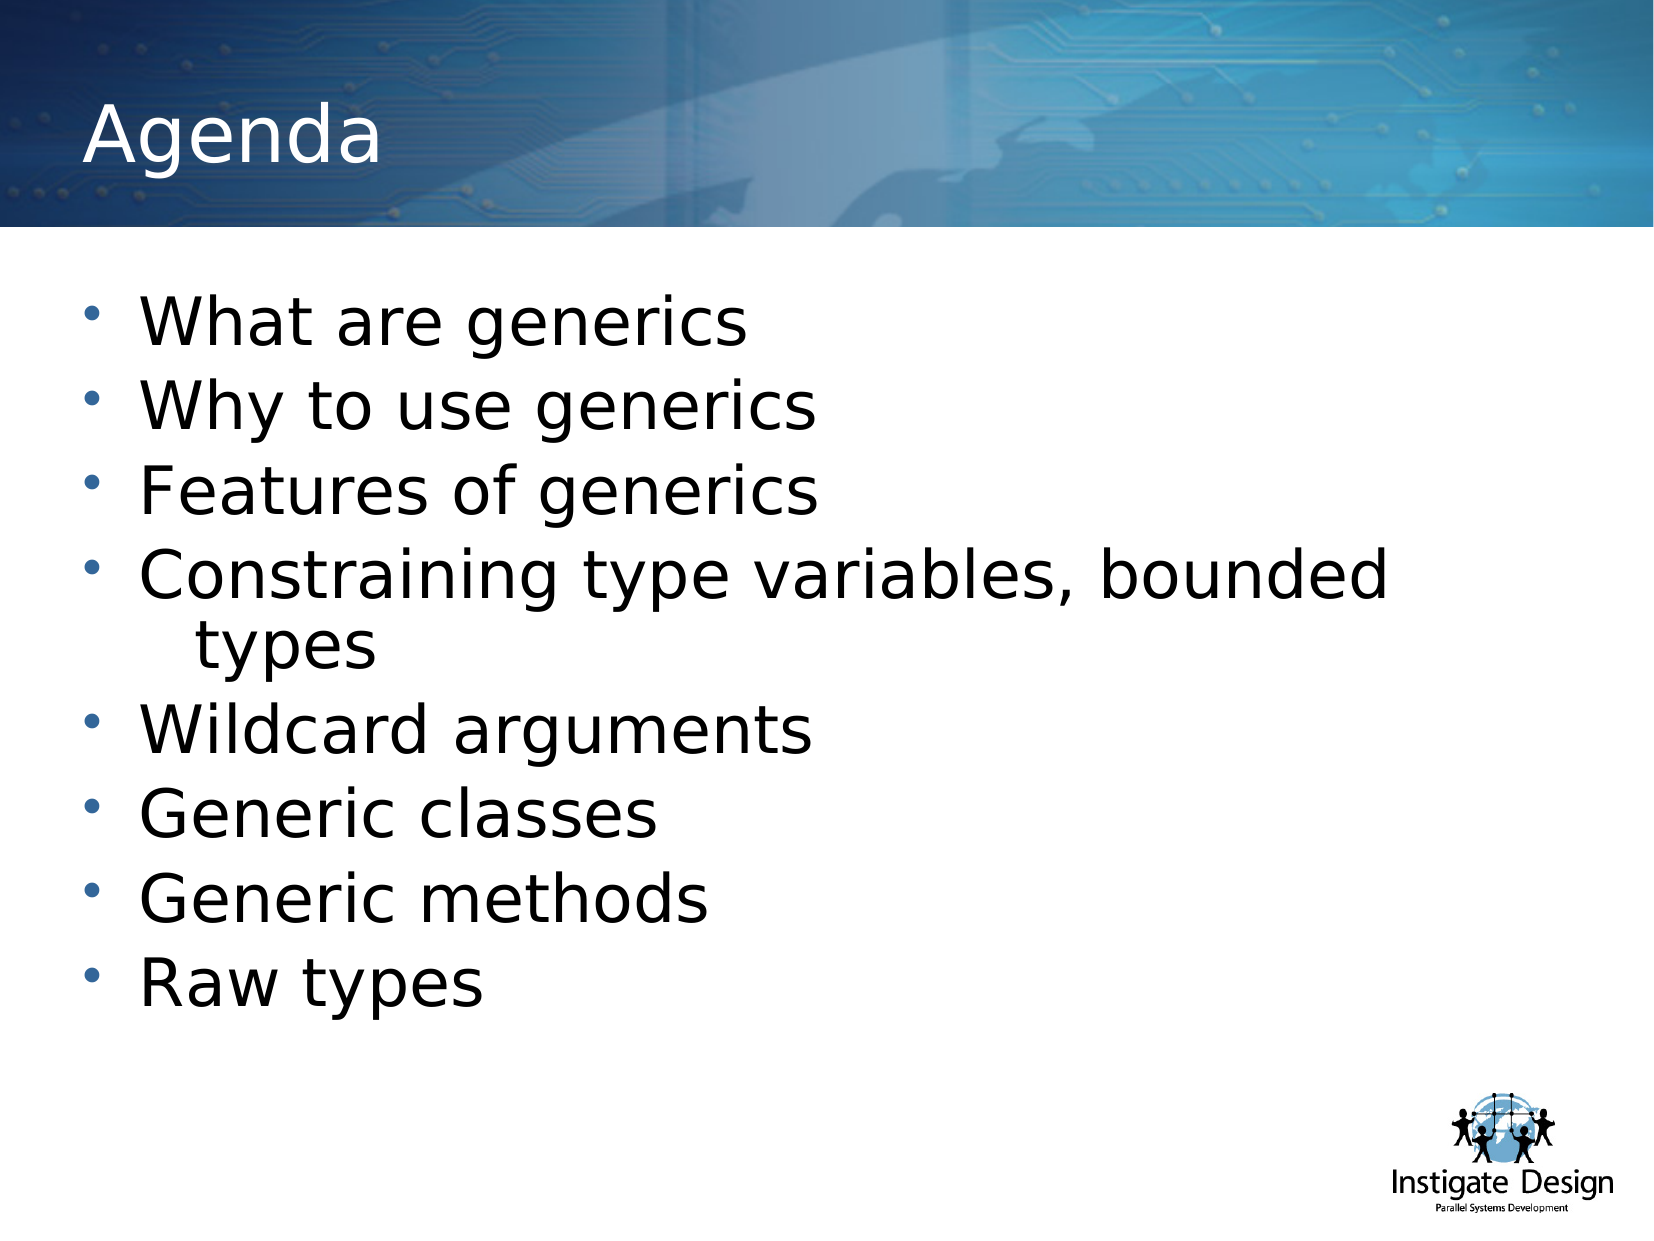

# Agenda
What are generics
Why to use generics
Features of generics
Constraining type variables, bounded types
Wildcard arguments
Generic classes
Generic methods
Raw types